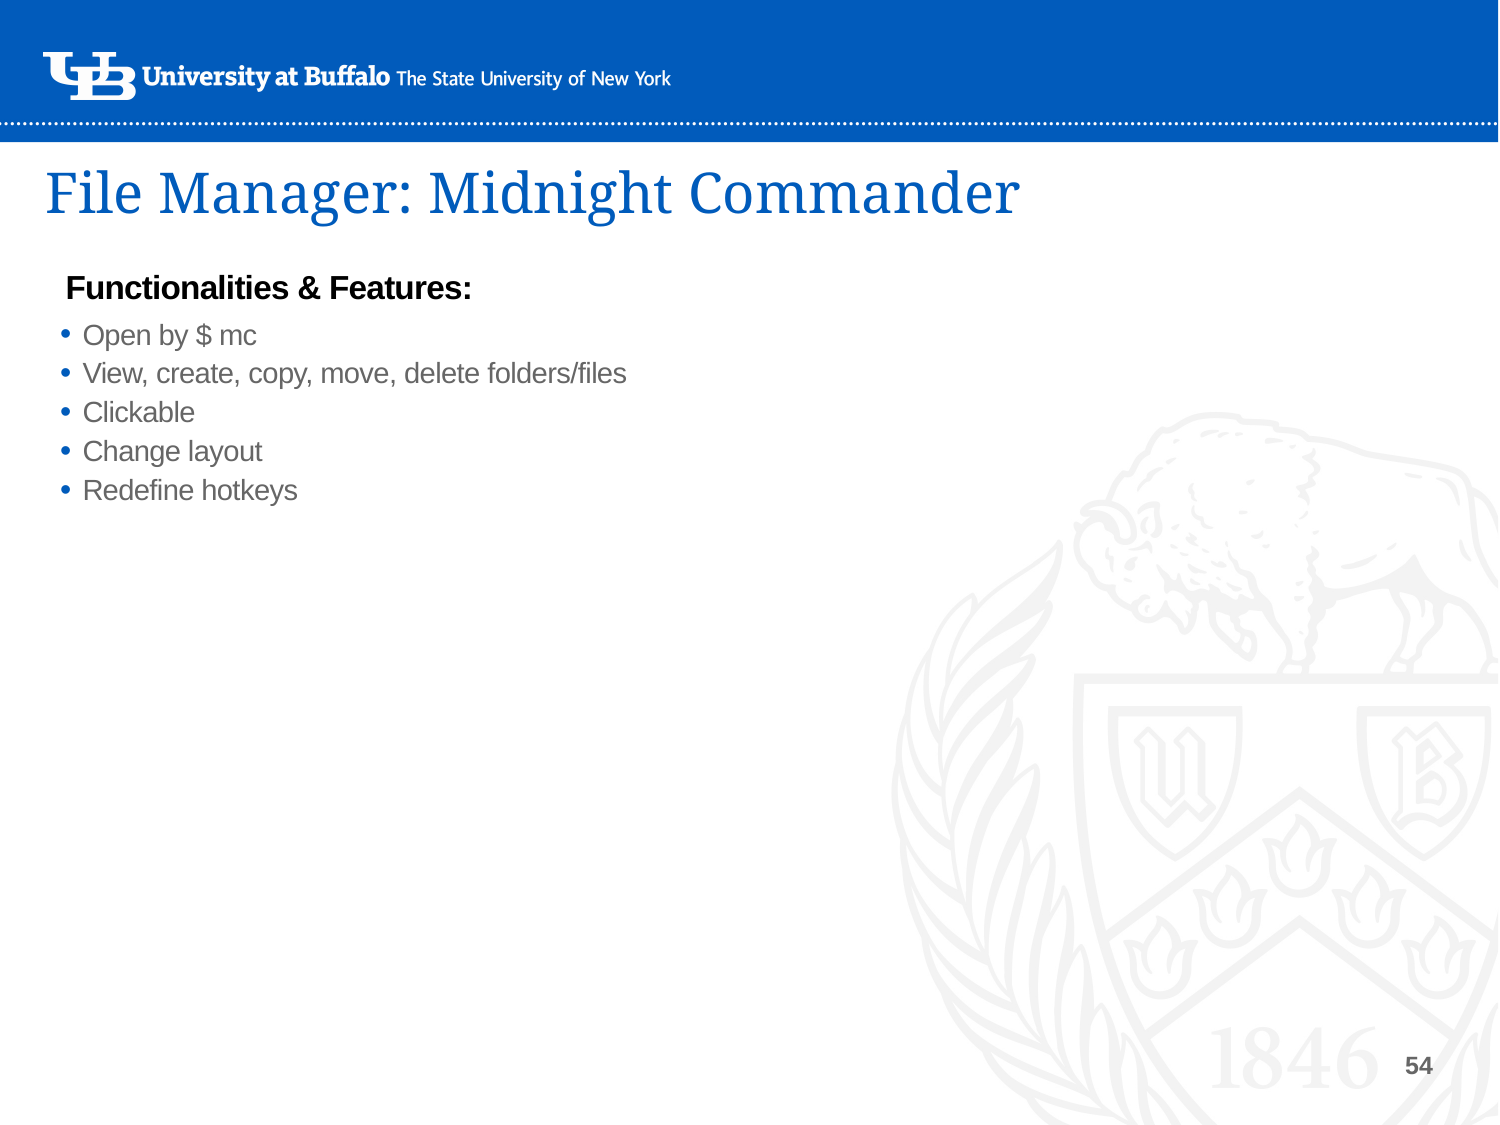

# File Manager: Midnight Commander
Functionalities & Features:
Open by $ mc
View, create, copy, move, delete folders/files
Clickable
Change layout
Redefine hotkeys